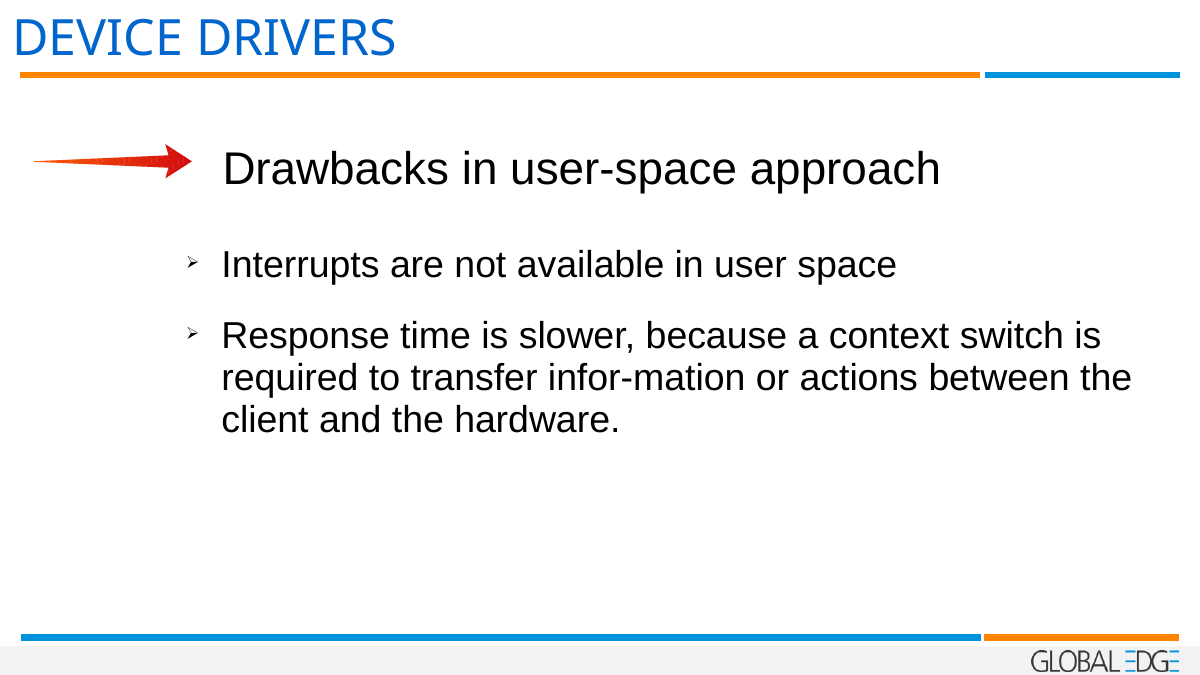

# DEVICE DRIVERS
 Drawbacks in user-space approach
Interrupts are not available in user space
Response time is slower, because a context switch is required to transfer infor-mation or actions between the client and the hardware.